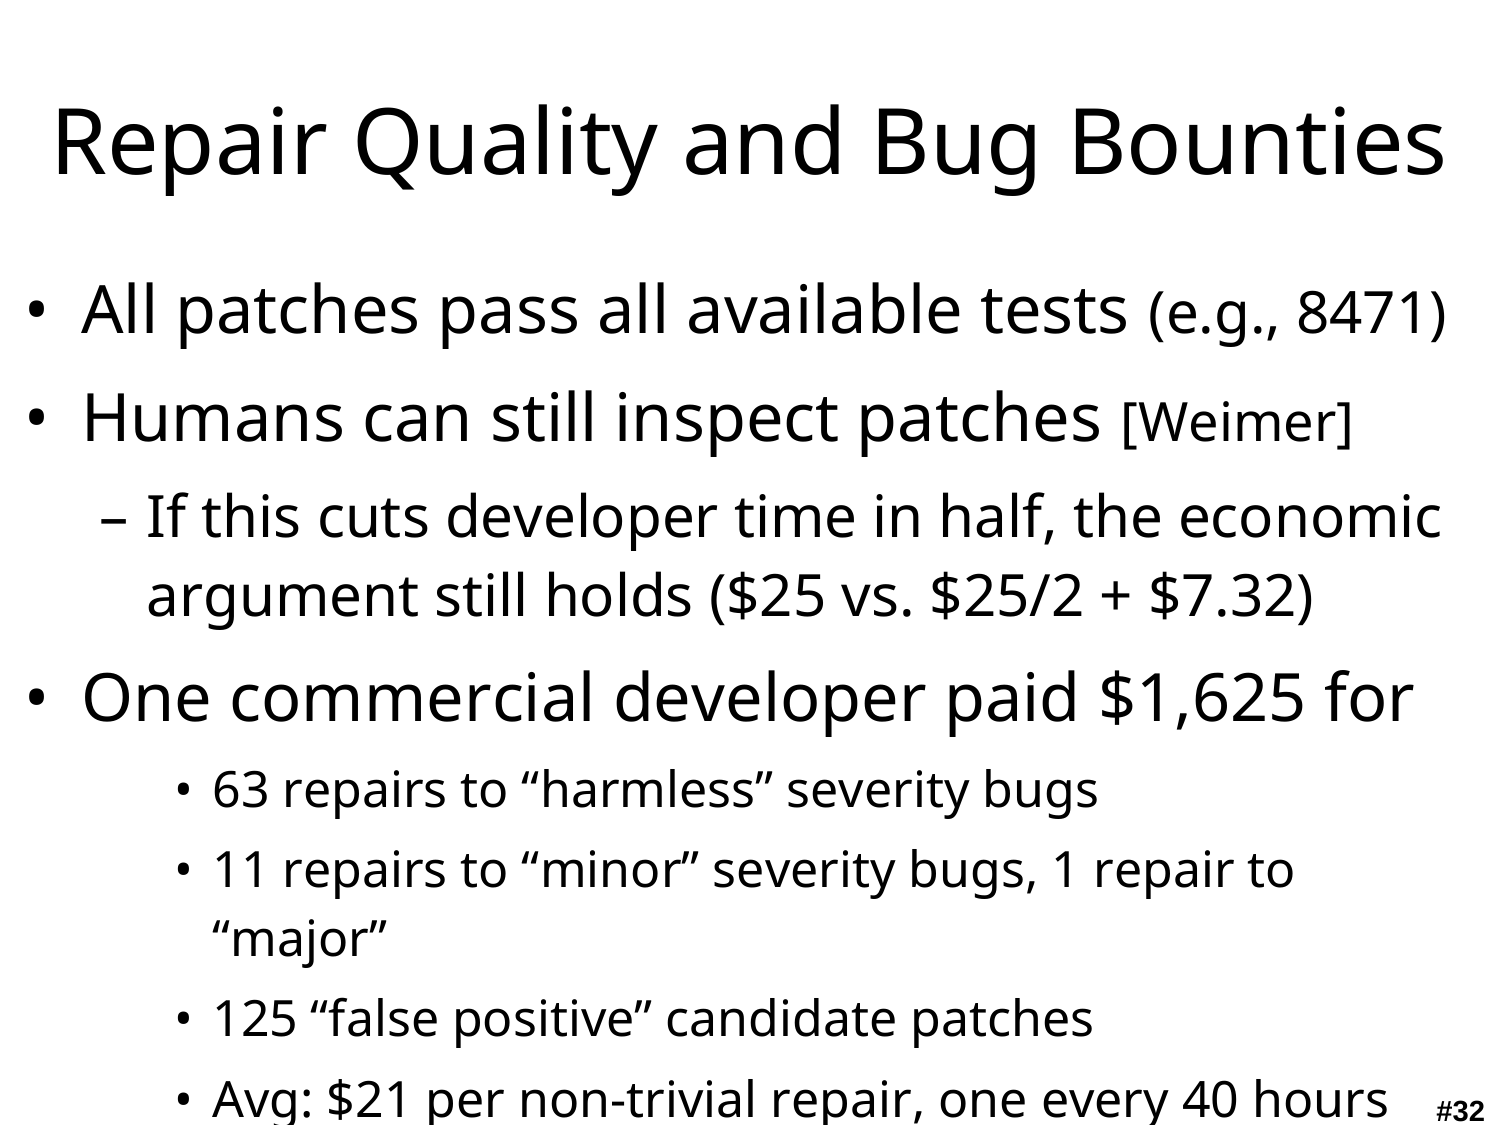

# Repair Quality and Bug Bounties
All patches pass all available tests (e.g., 8471)
Humans can still inspect patches [Weimer]
If this cuts developer time in half, the economic argument still holds ($25 vs. $25/2 + $7.32)
One commercial developer paid $1,625 for
63 repairs to “harmless” severity bugs
11 repairs to “minor” severity bugs, 1 repair to “major”
125 “false positive” candidate patches
Avg: $21 per non-trivial repair, one every 40 hours
“Worth the money? Every penny.”
http://www.daemonology.net/blog/2011-08-26-1265-dollars-of-tarsnap-bugs.html
32